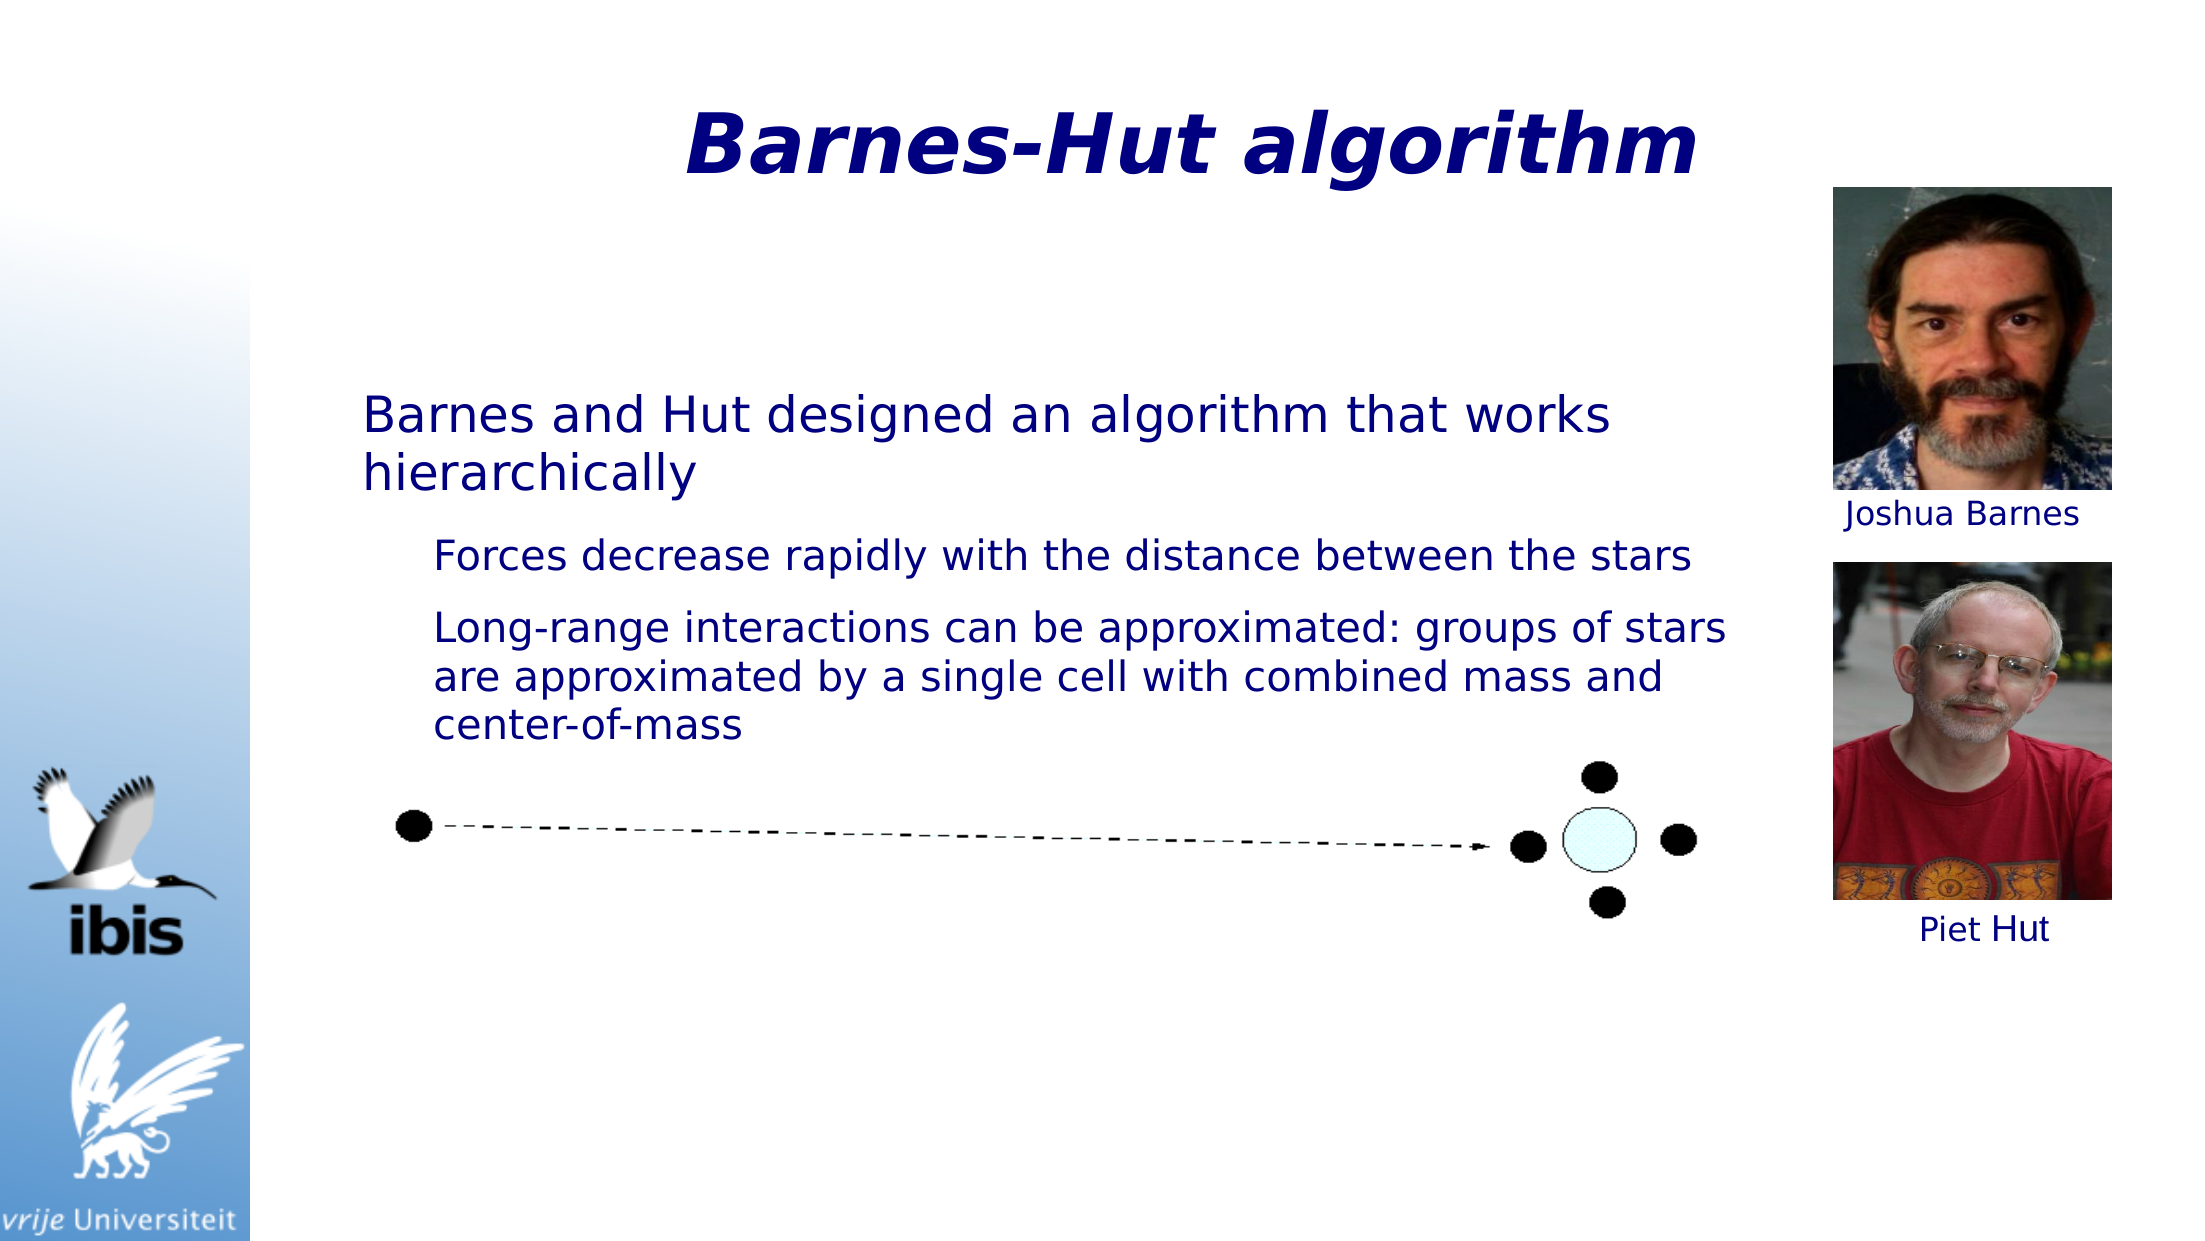

# Barnes-Hut algorithm
Barnes and Hut designed an algorithm that works hierarchically
Forces decrease rapidly with the distance between the stars
Long-range interactions can be approximated: groups of stars are approximated by a single cell with combined mass and center-of-mass
Joshua Barnes
Piet Hut